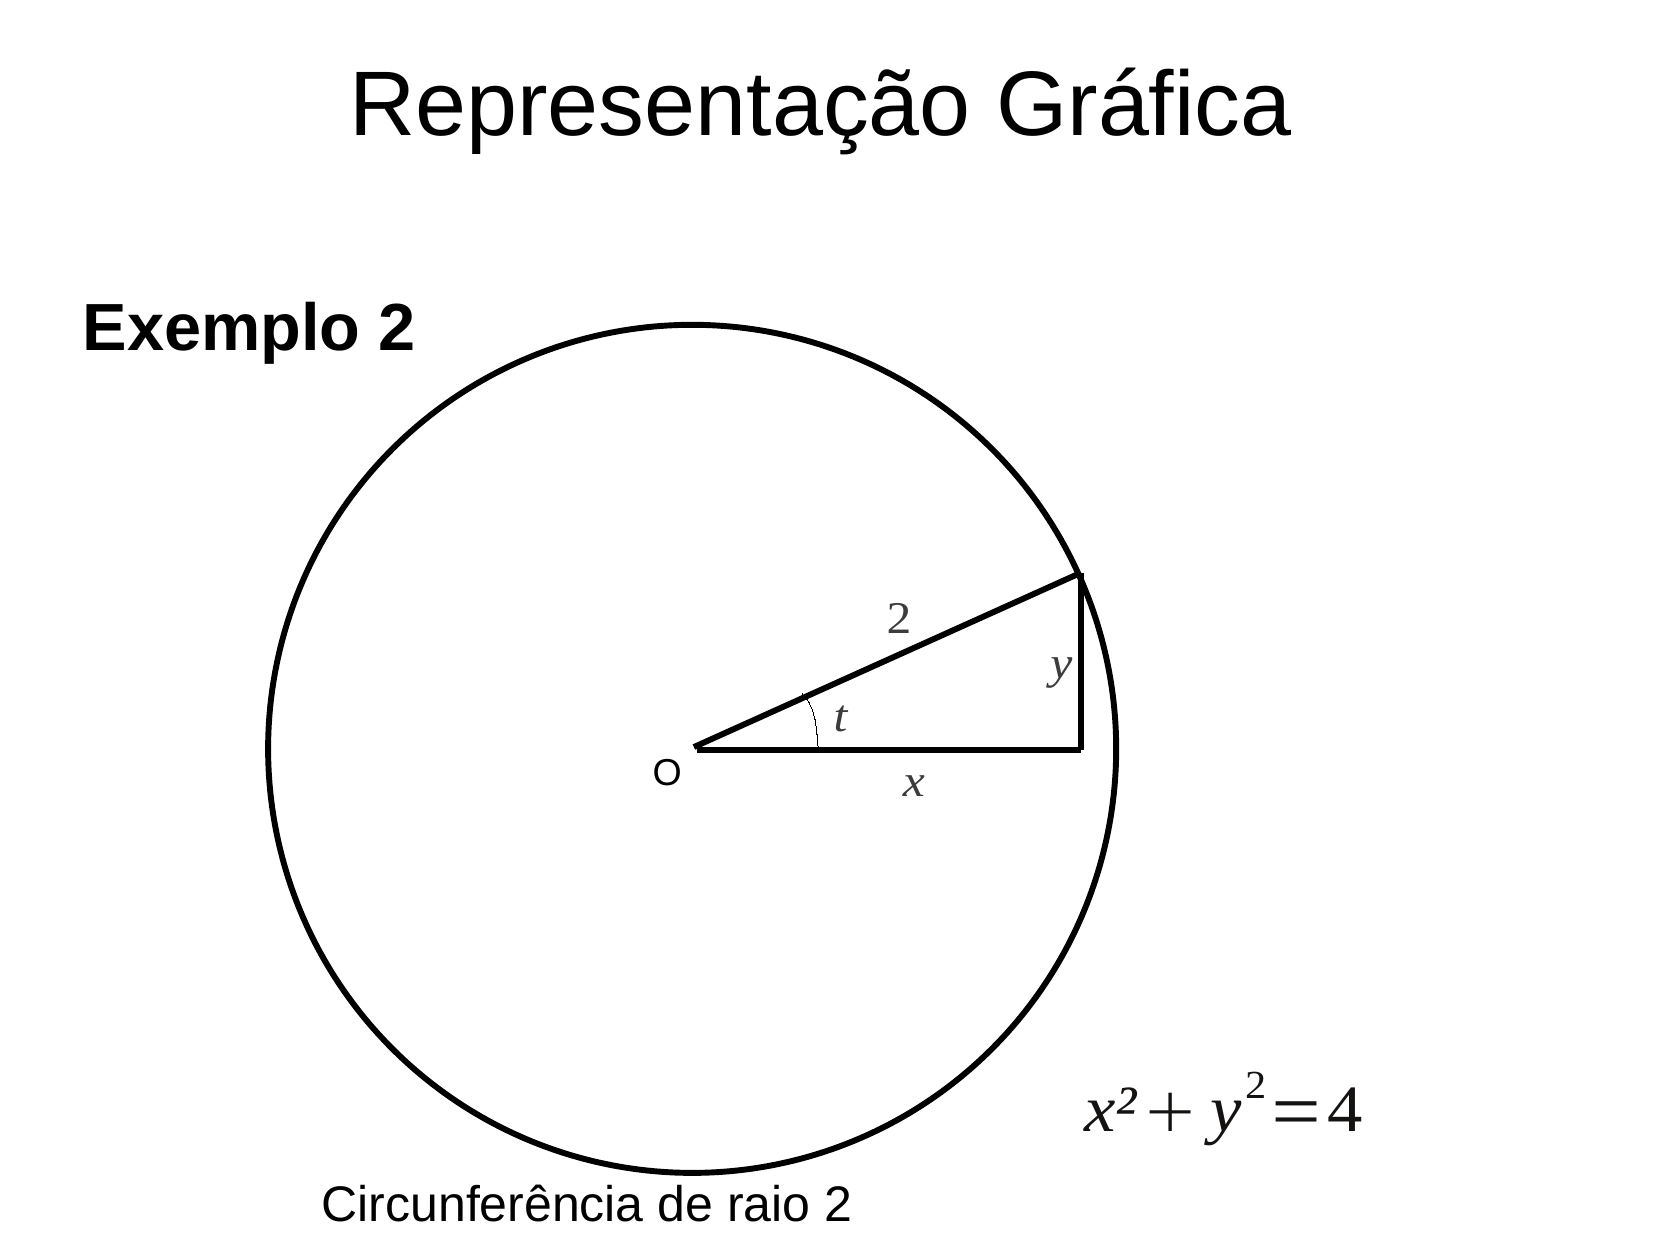

Representação Gráfica
# Exemplo 2
O
Circunferência de raio 2